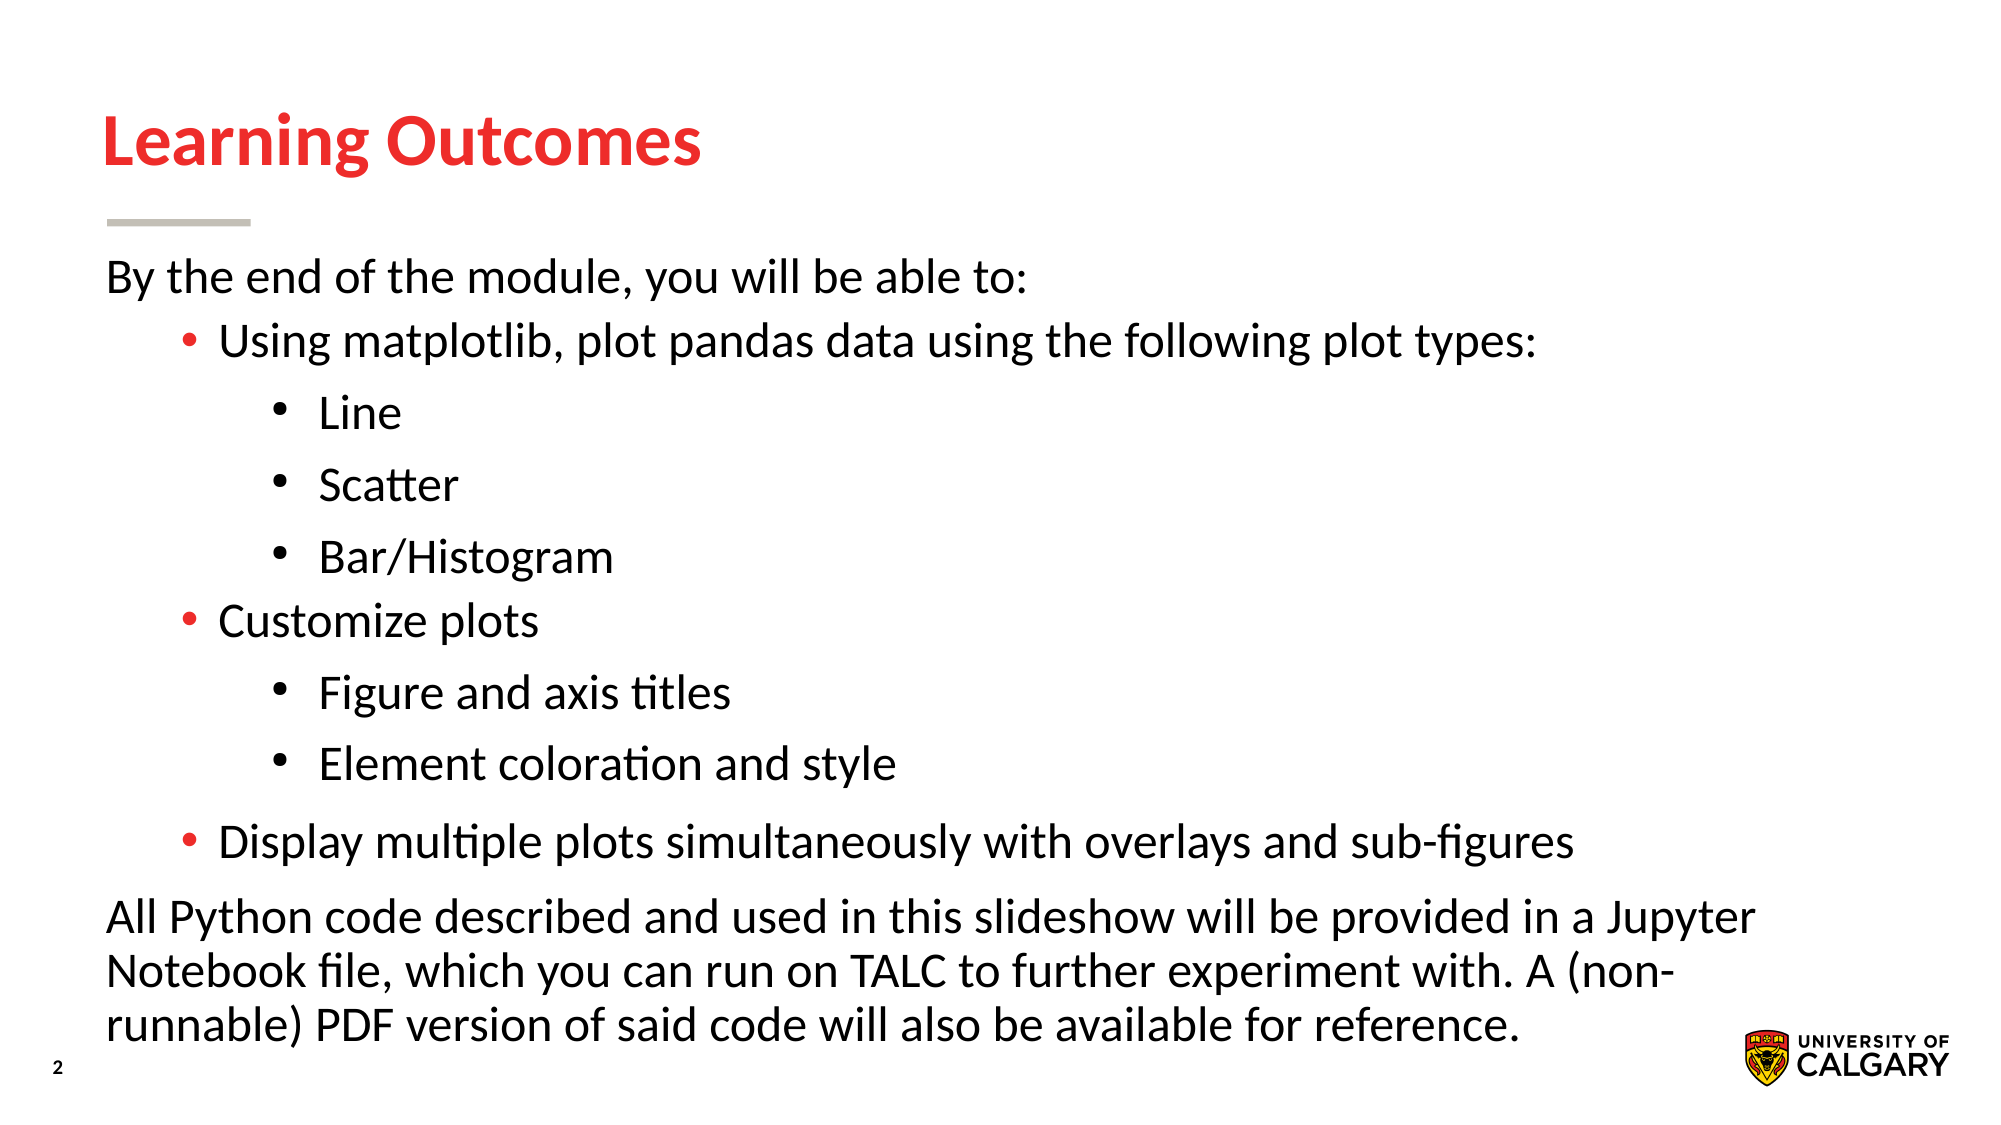

# Learning Outcomes
By the end of the module, you will be able to:
Using matplotlib, plot pandas data using the following plot types:
Line
Scatter
Bar/Histogram
Customize plots
Figure and axis titles
Element coloration and style
Display multiple plots simultaneously with overlays and sub-figures
All Python code described and used in this slideshow will be provided in a Jupyter Notebook file, which you can run on TALC to further experiment with. A (non-runnable) PDF version of said code will also be available for reference.